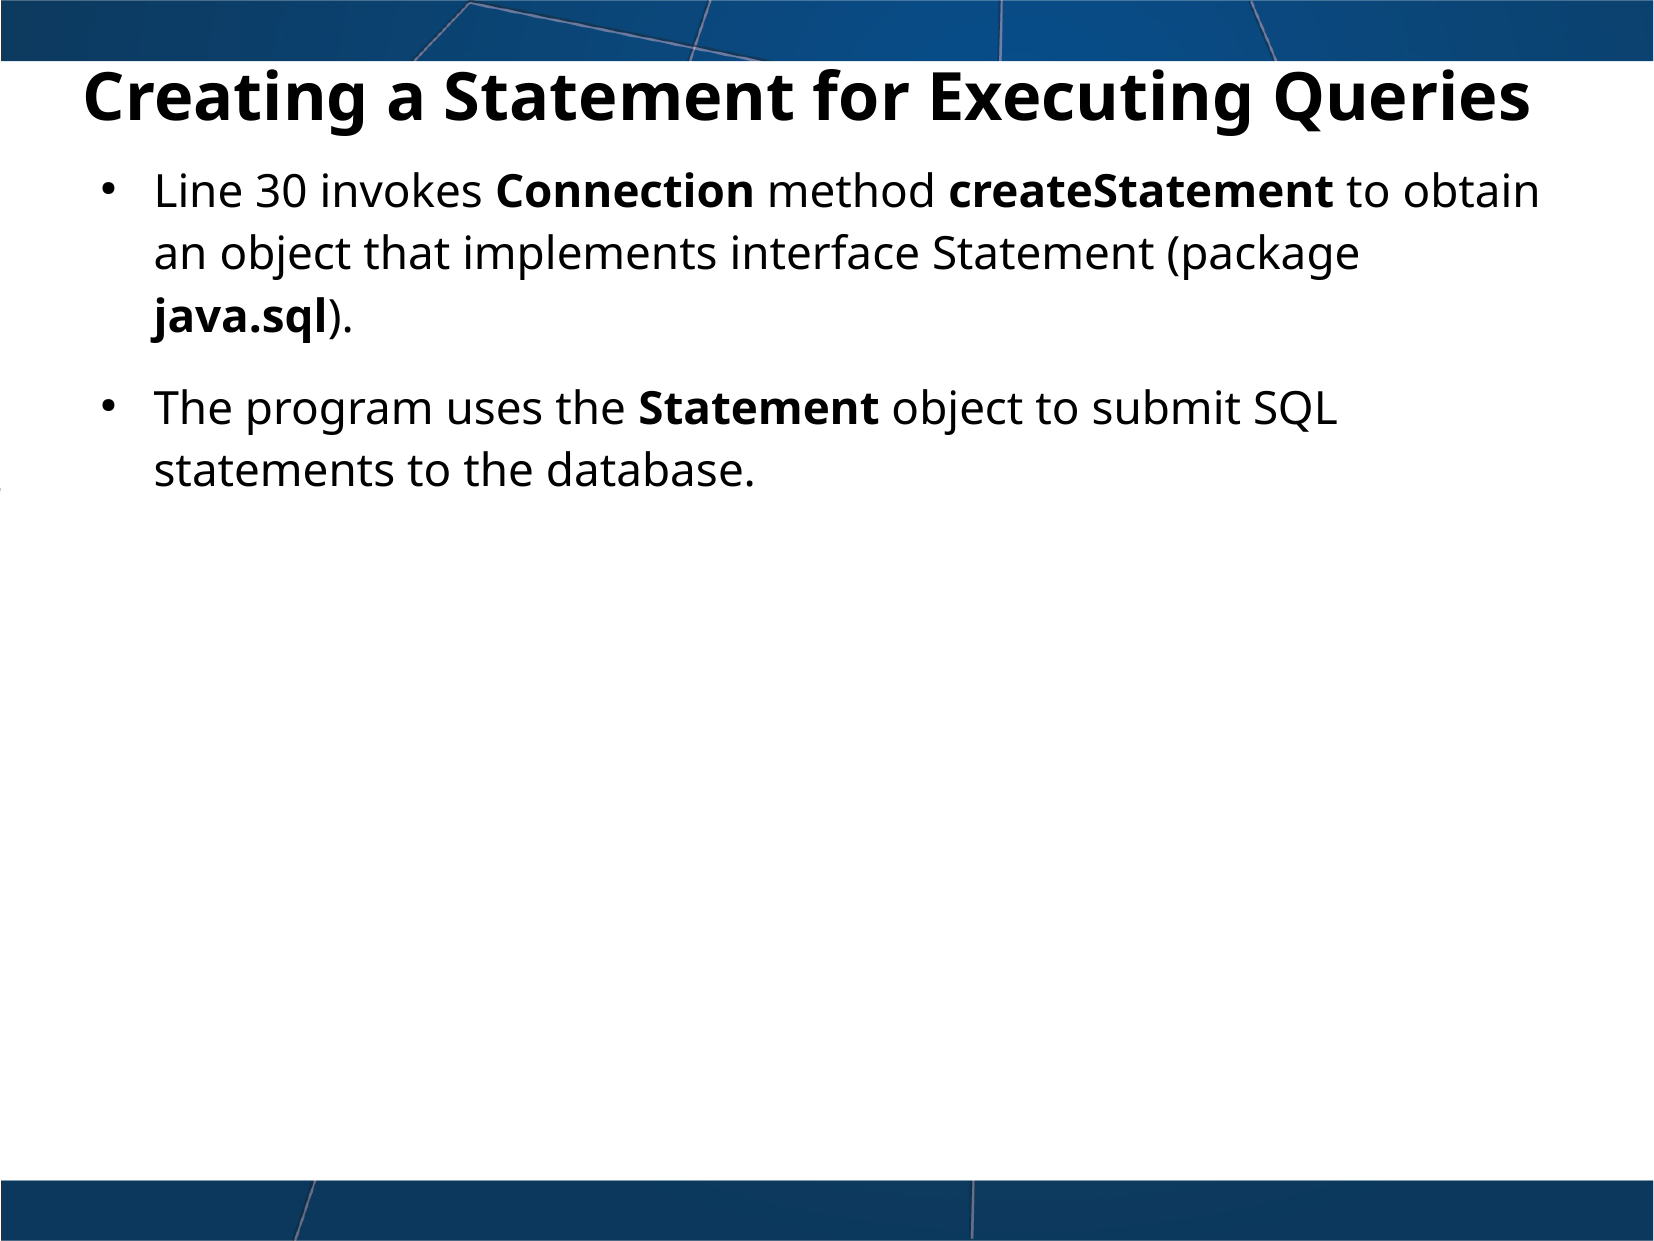

# Creating a Statement for Executing Queries
Line 30 invokes Connection method createStatement to obtain an object that implements interface Statement (package java.sql).
The program uses the Statement object to submit SQL statements to the database.